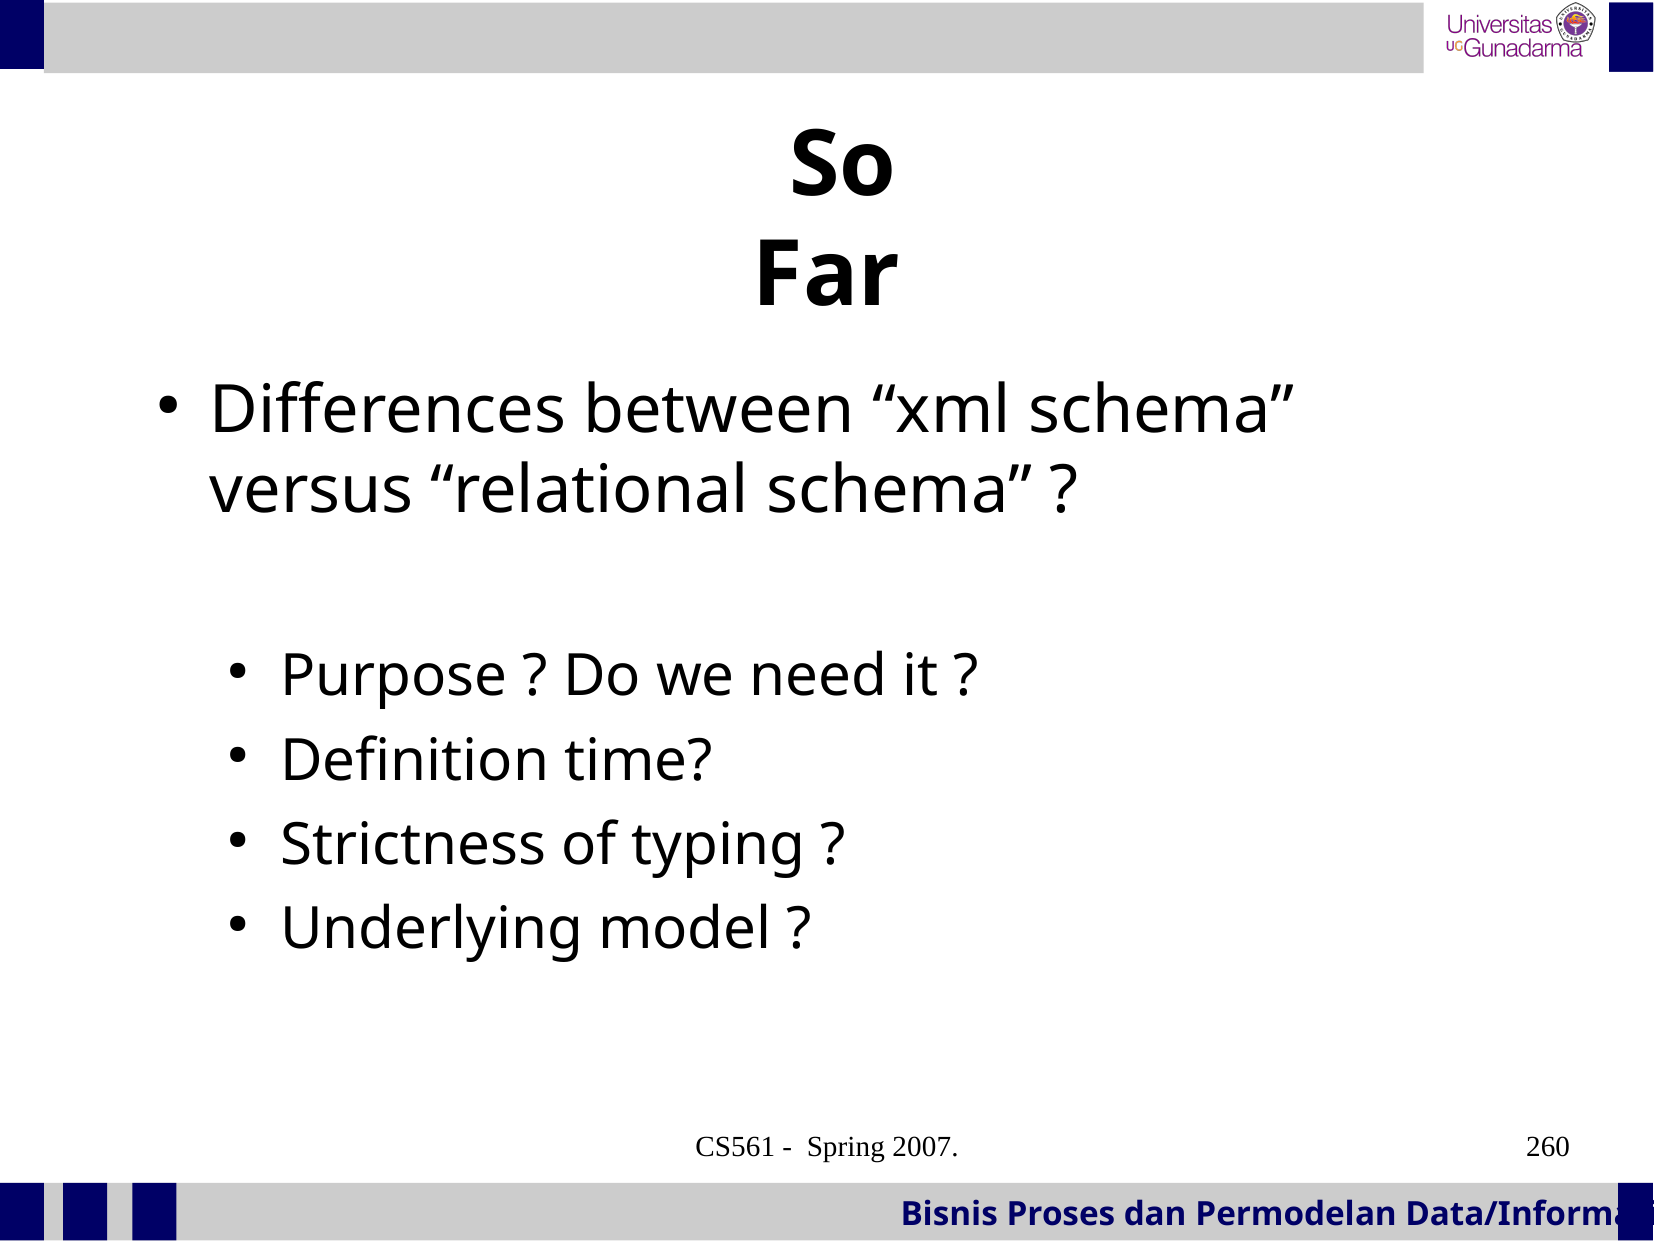

# So Far
Differences between “xml schema” versus “relational schema” ?
Purpose ? Do we need it ?
Definition time?
Strictness of typing ?
Underlying model ?
CS561 - Spring 2007.
260